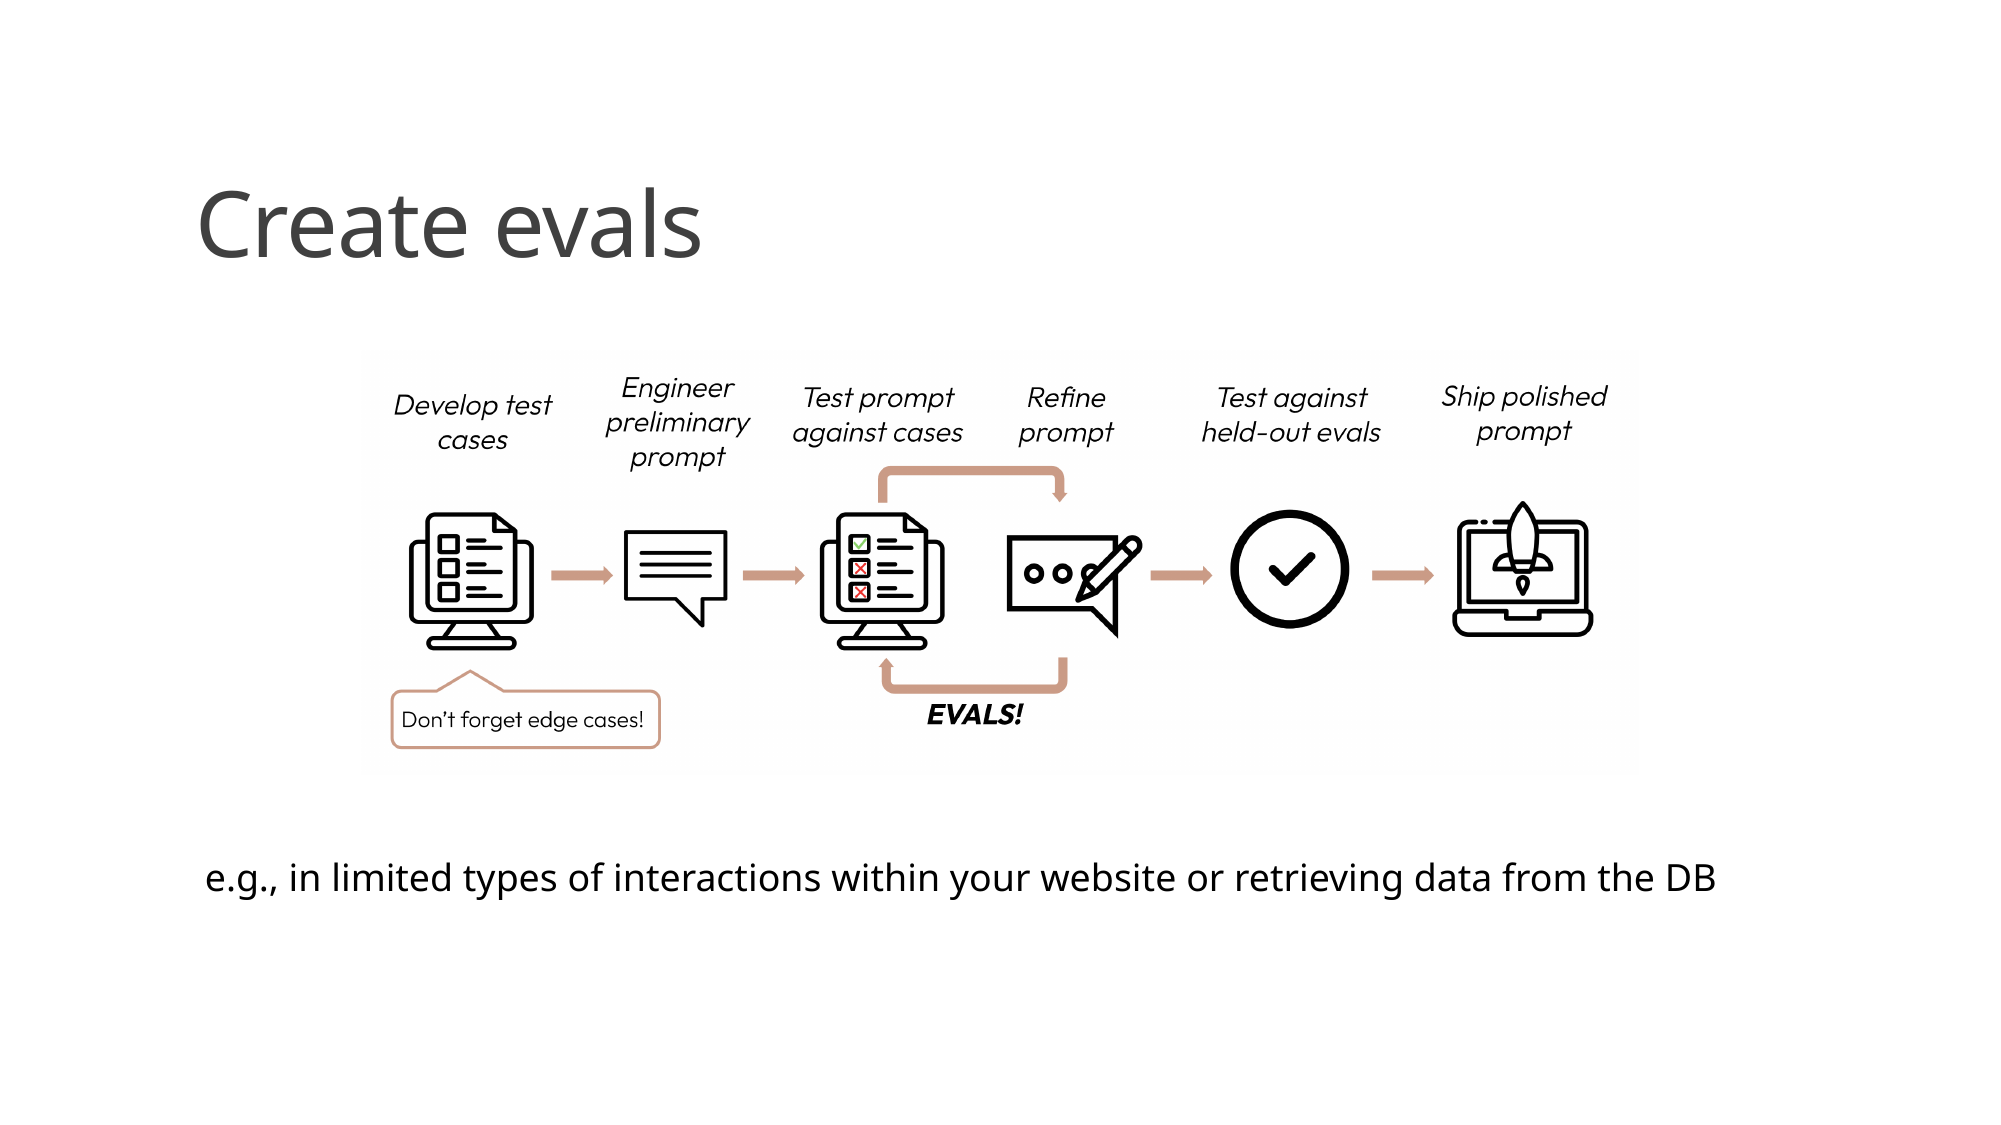

# Create evals
e.g., in limited types of interactions within your website or retrieving data from the DB